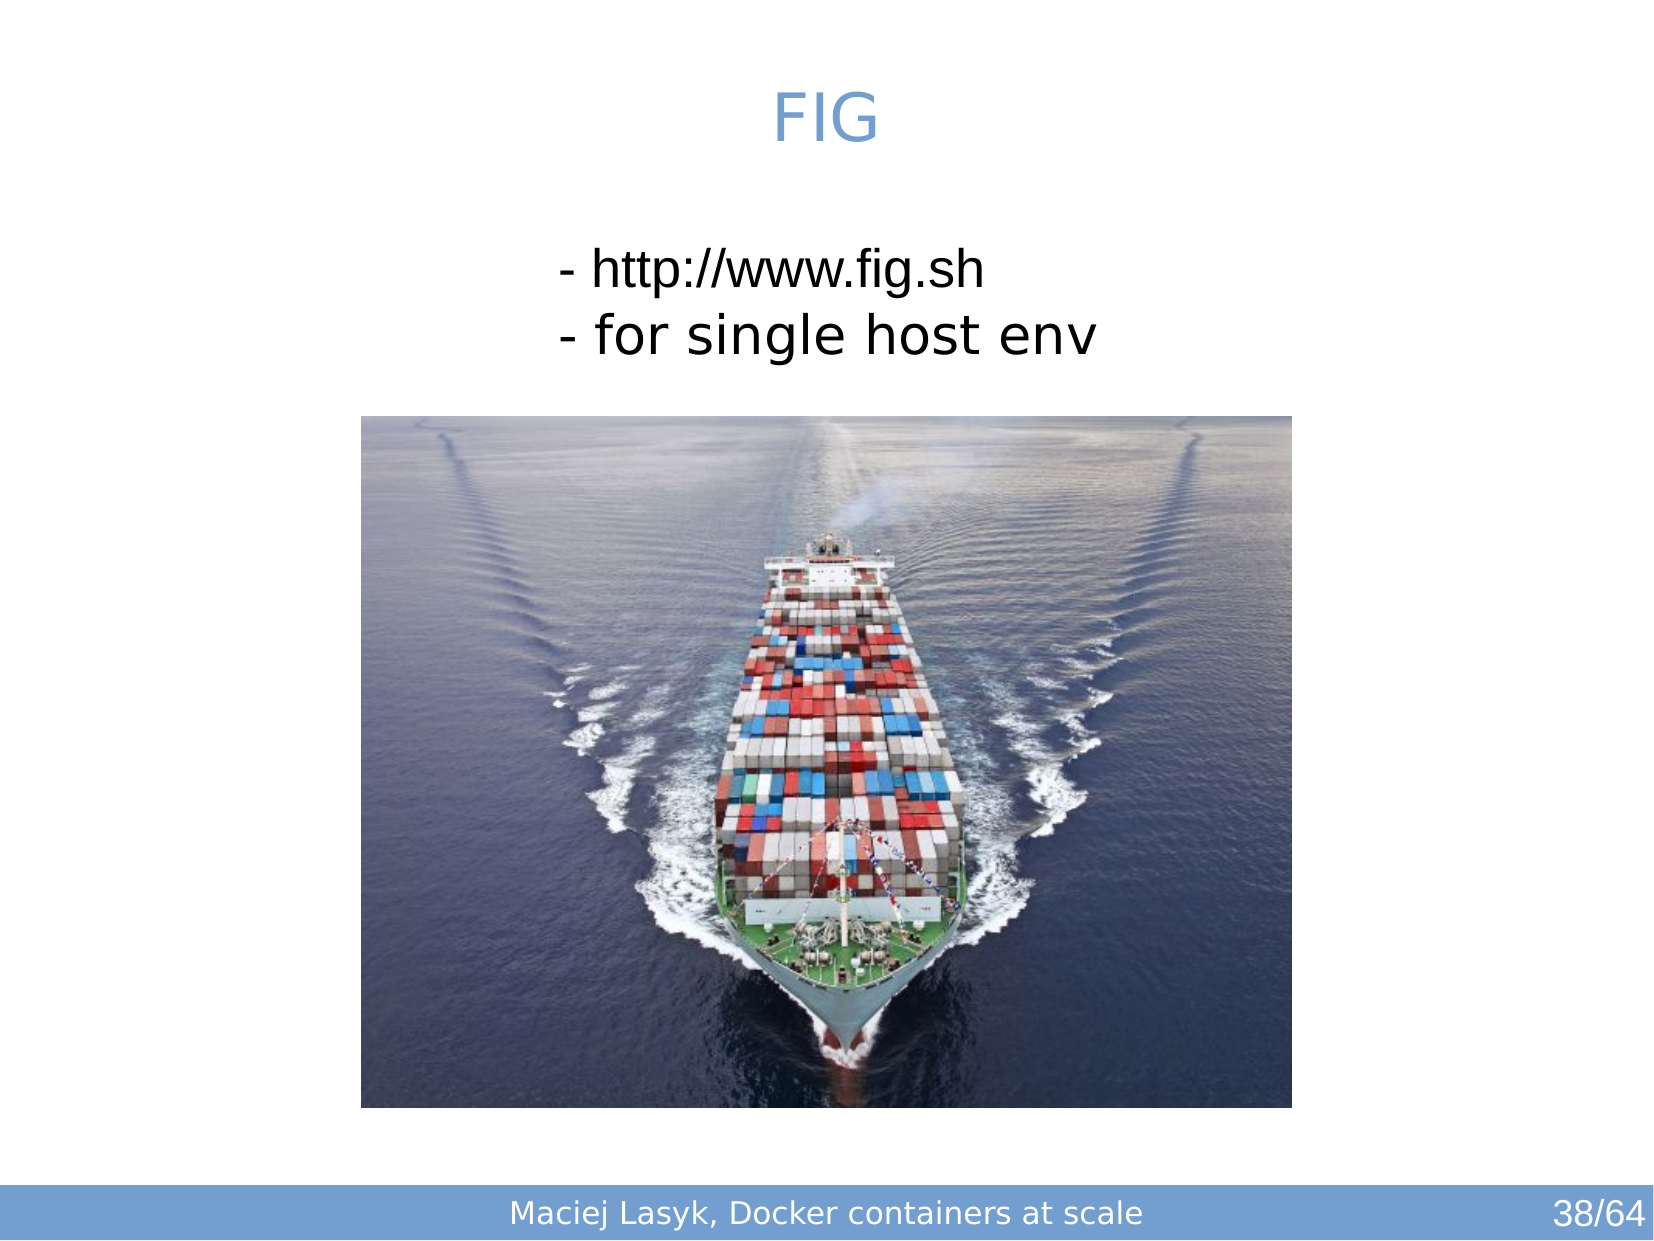

FIG
- http://www.fig.sh
- for single host env
 38/64
Maciej Lasyk, Docker containers at scale